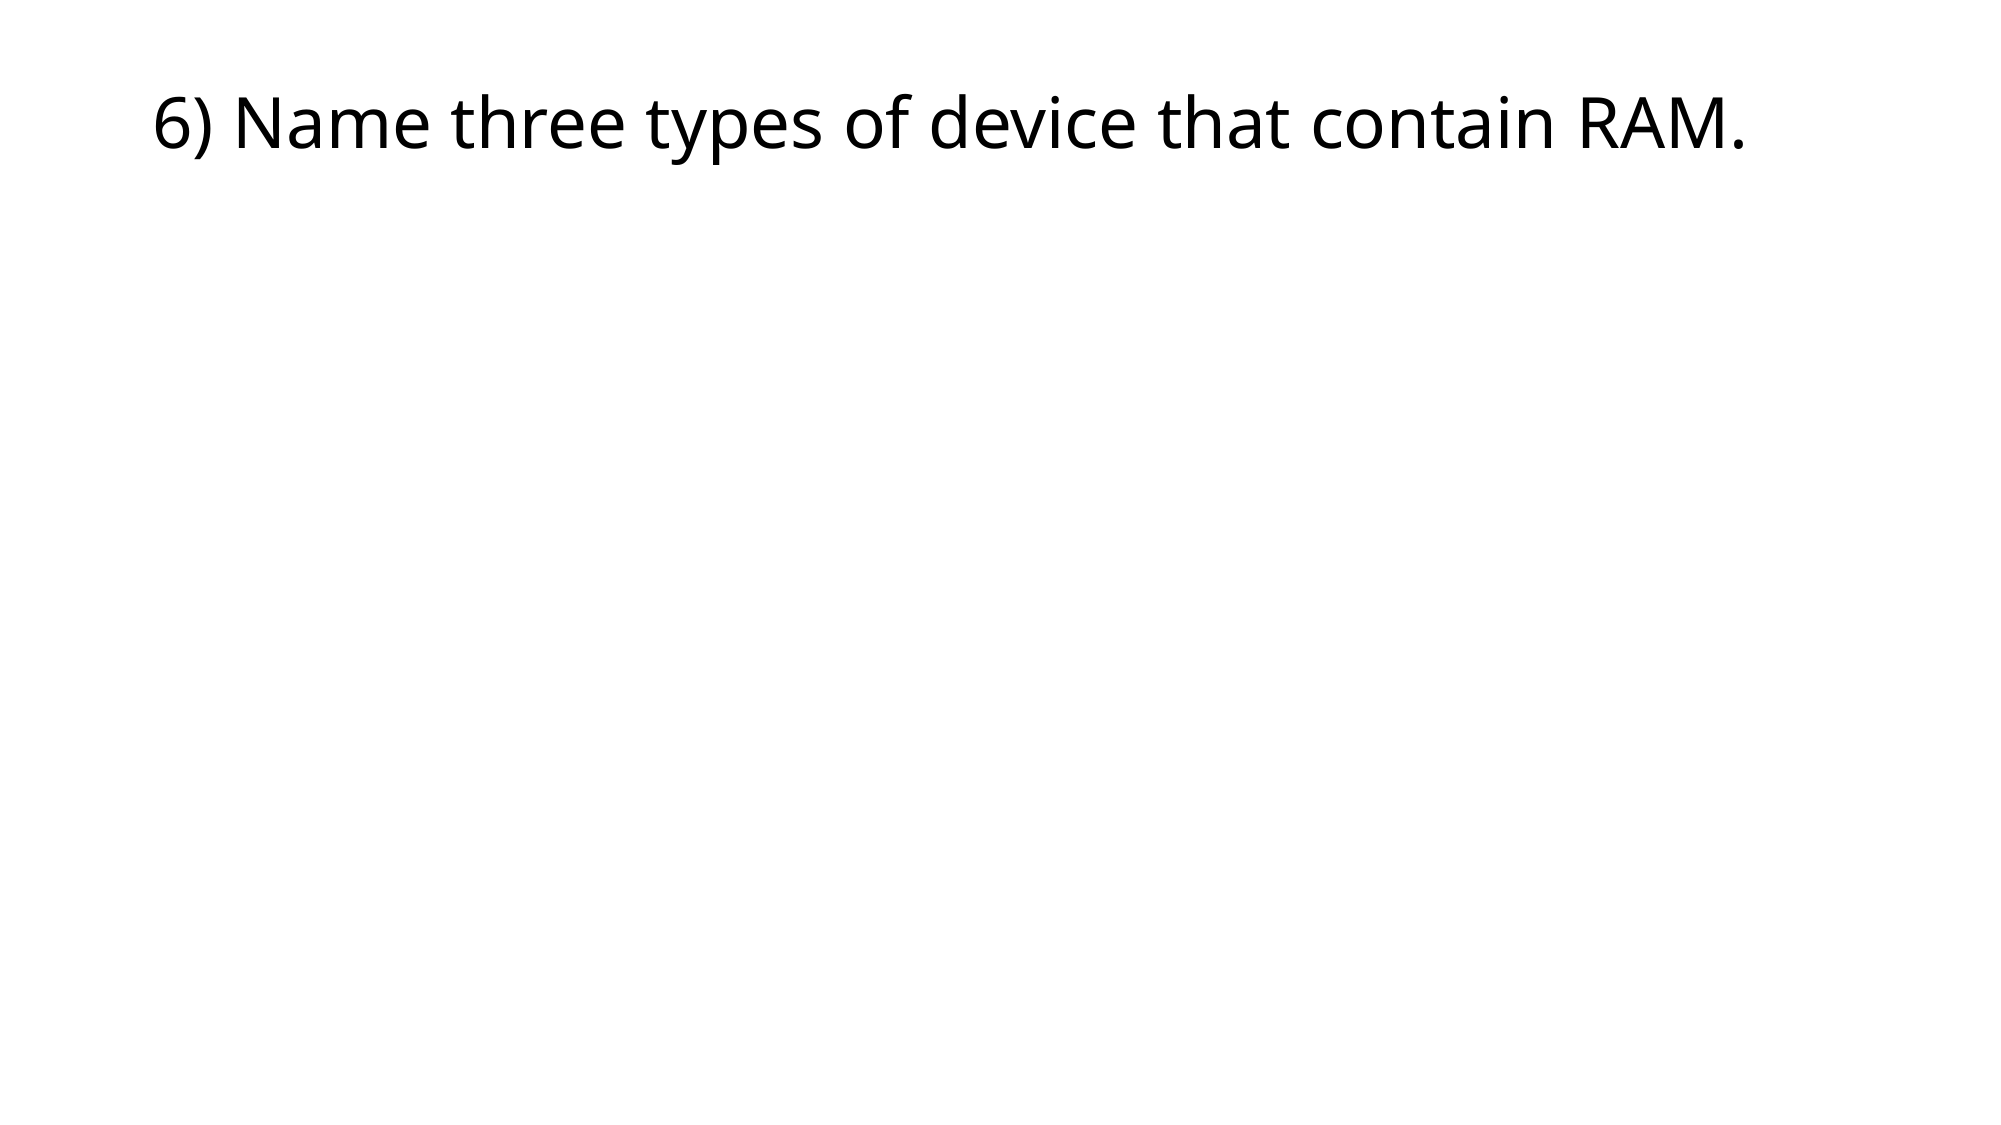

# 6) Name three types of device that contain RAM.